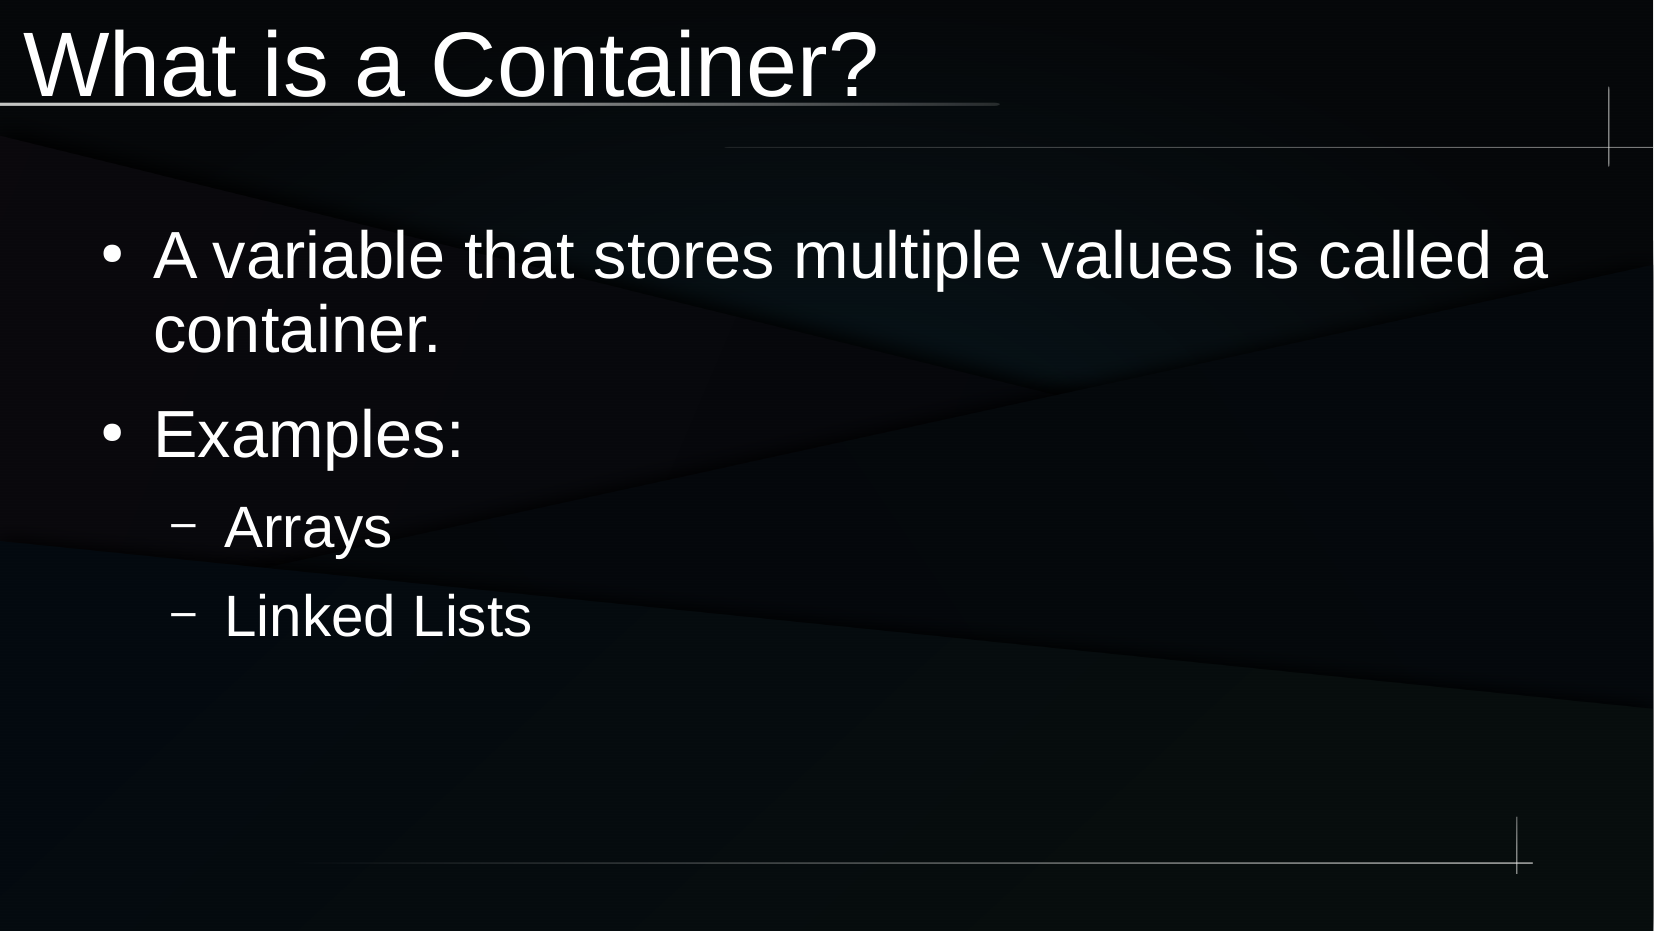

# What is a Container?
A variable that stores multiple values is called a container.
Examples:
Arrays
Linked Lists